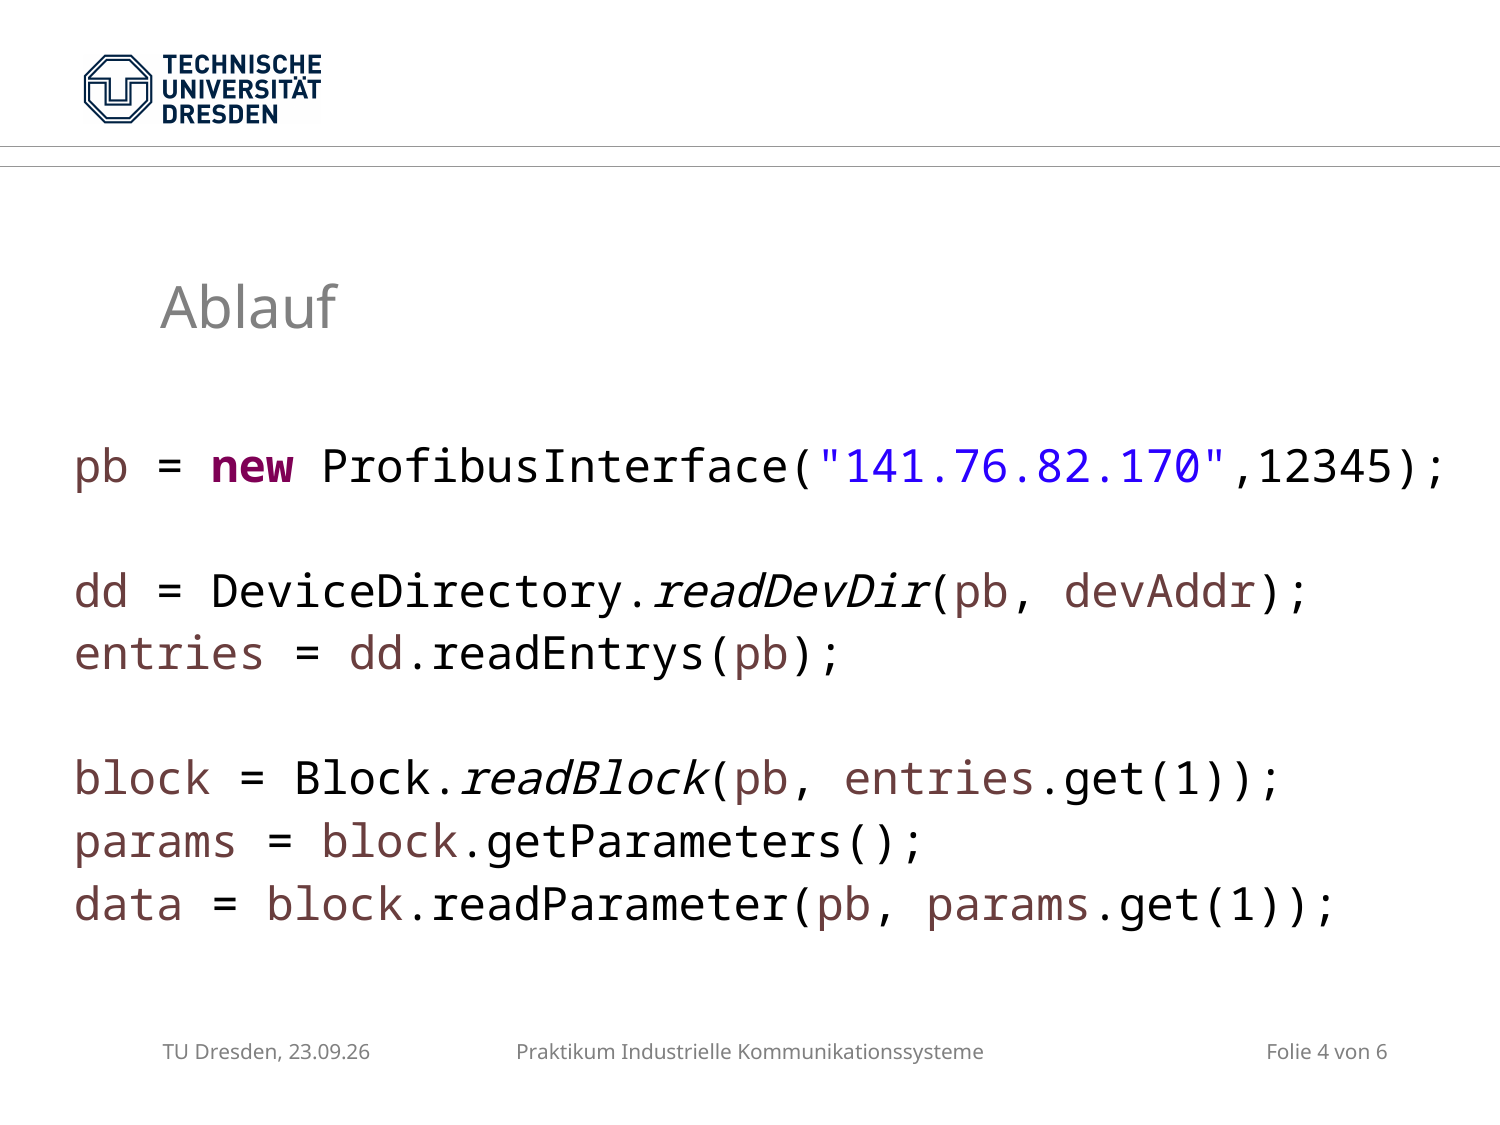

# Ablauf
pb = new ProfibusInterface("141.76.82.170",12345);
dd = DeviceDirectory.readDevDir(pb, devAddr);
entries = dd.readEntrys(pb);
block = Block.readBlock(pb, entries.get(1));
params = block.getParameters();
data = block.readParameter(pb, params.get(1));
4